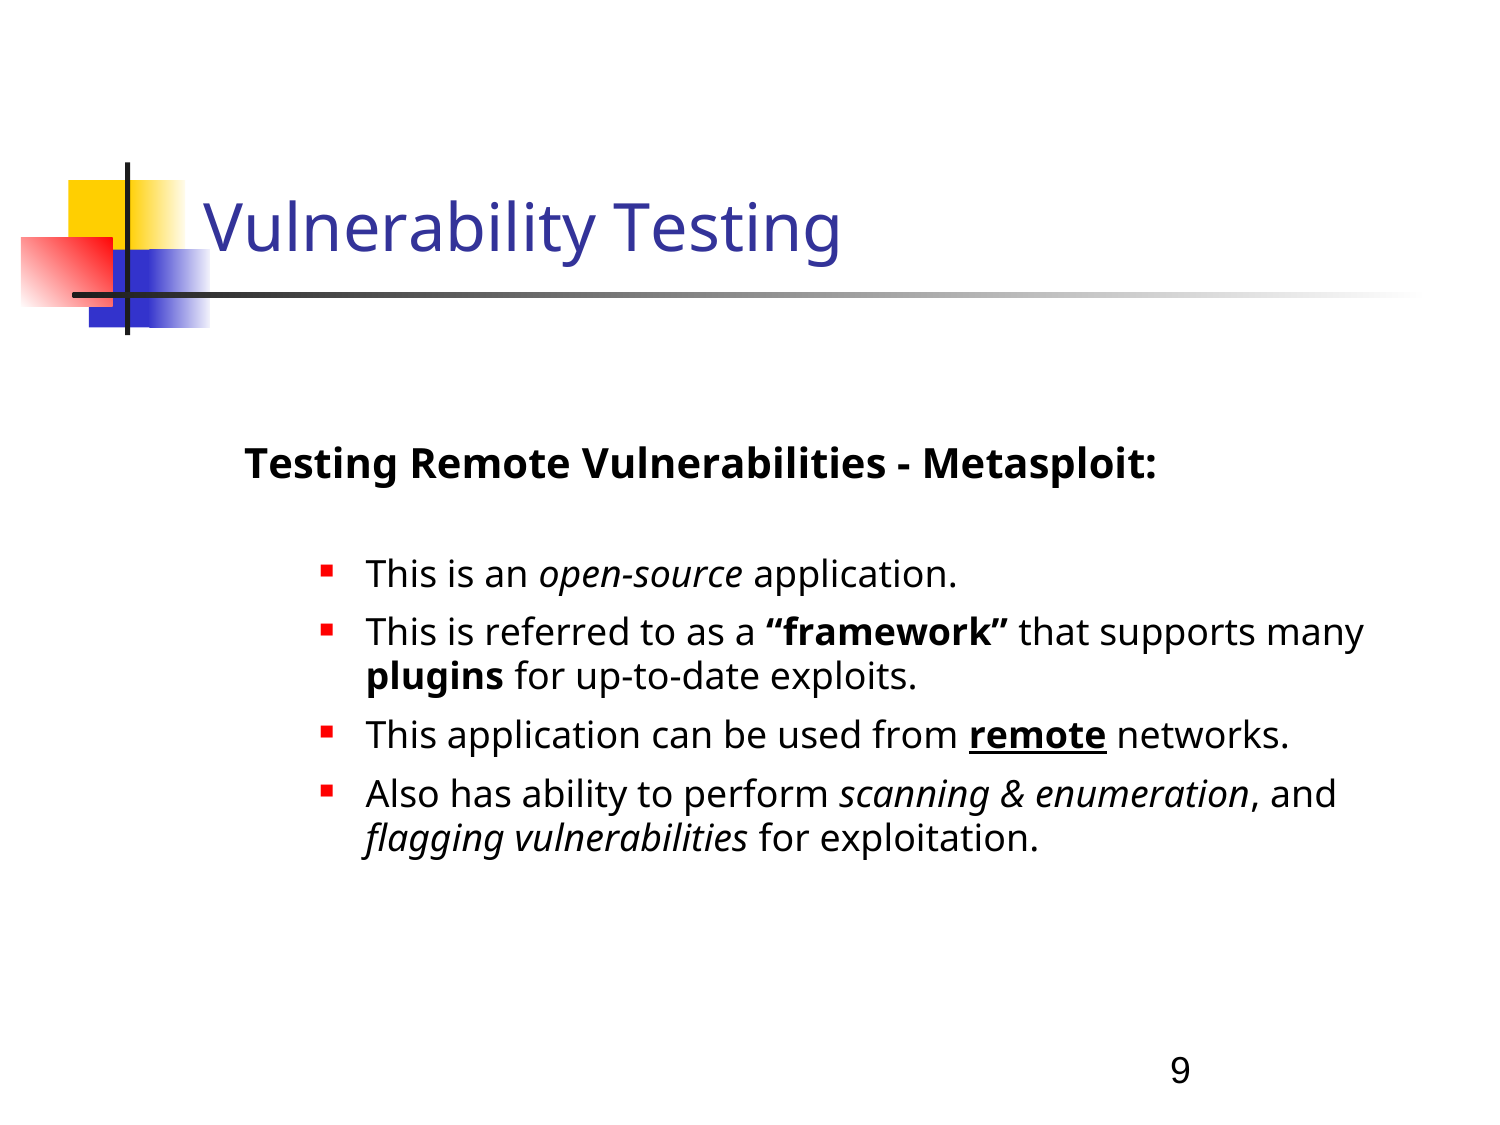

# Vulnerability Testing
Testing Remote Vulnerabilities - Metasploit:
This is an open-source application.
This is referred to as a “framework” that supports many plugins for up-to-date exploits.
This application can be used from remote networks.
Also has ability to perform scanning & enumeration, and flagging vulnerabilities for exploitation.
9